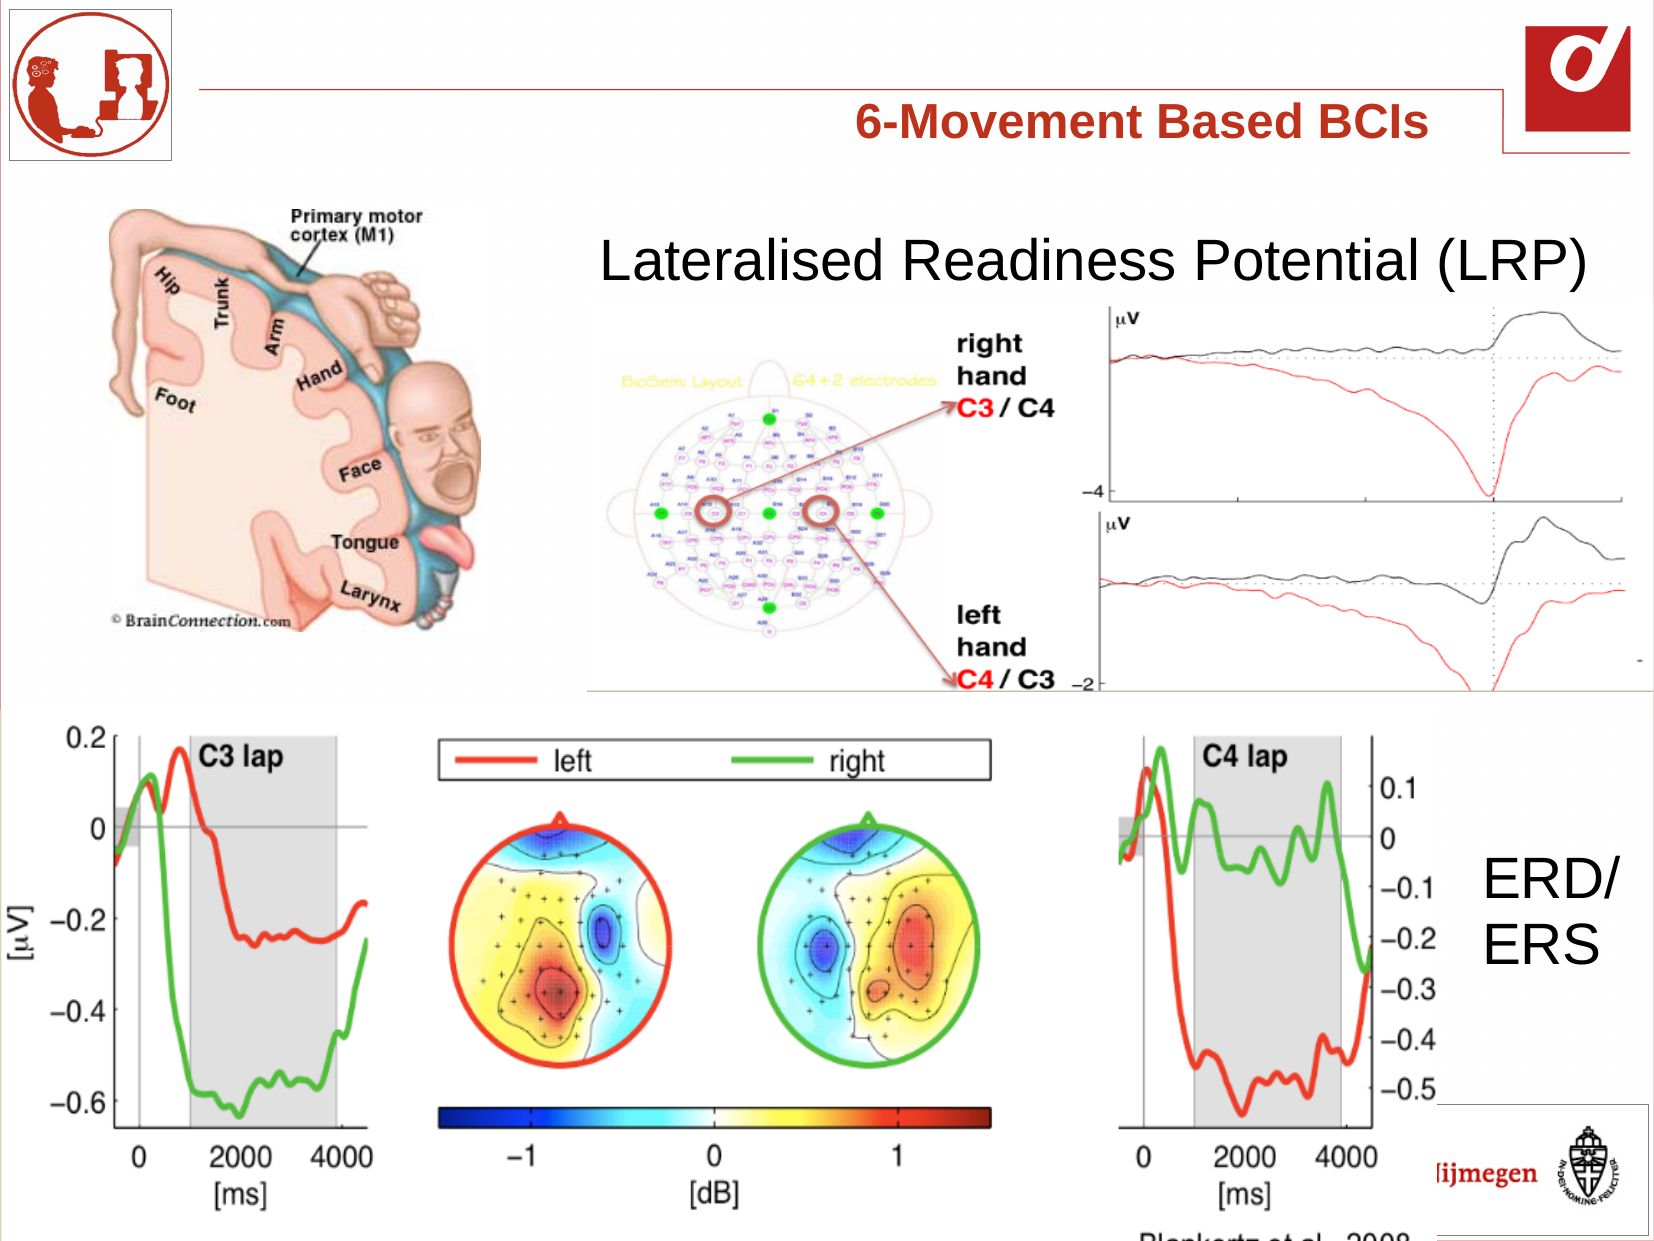

# 6-Movement Based BCIs
Lateralised Readiness Potential (LRP)
ERD/
ERS